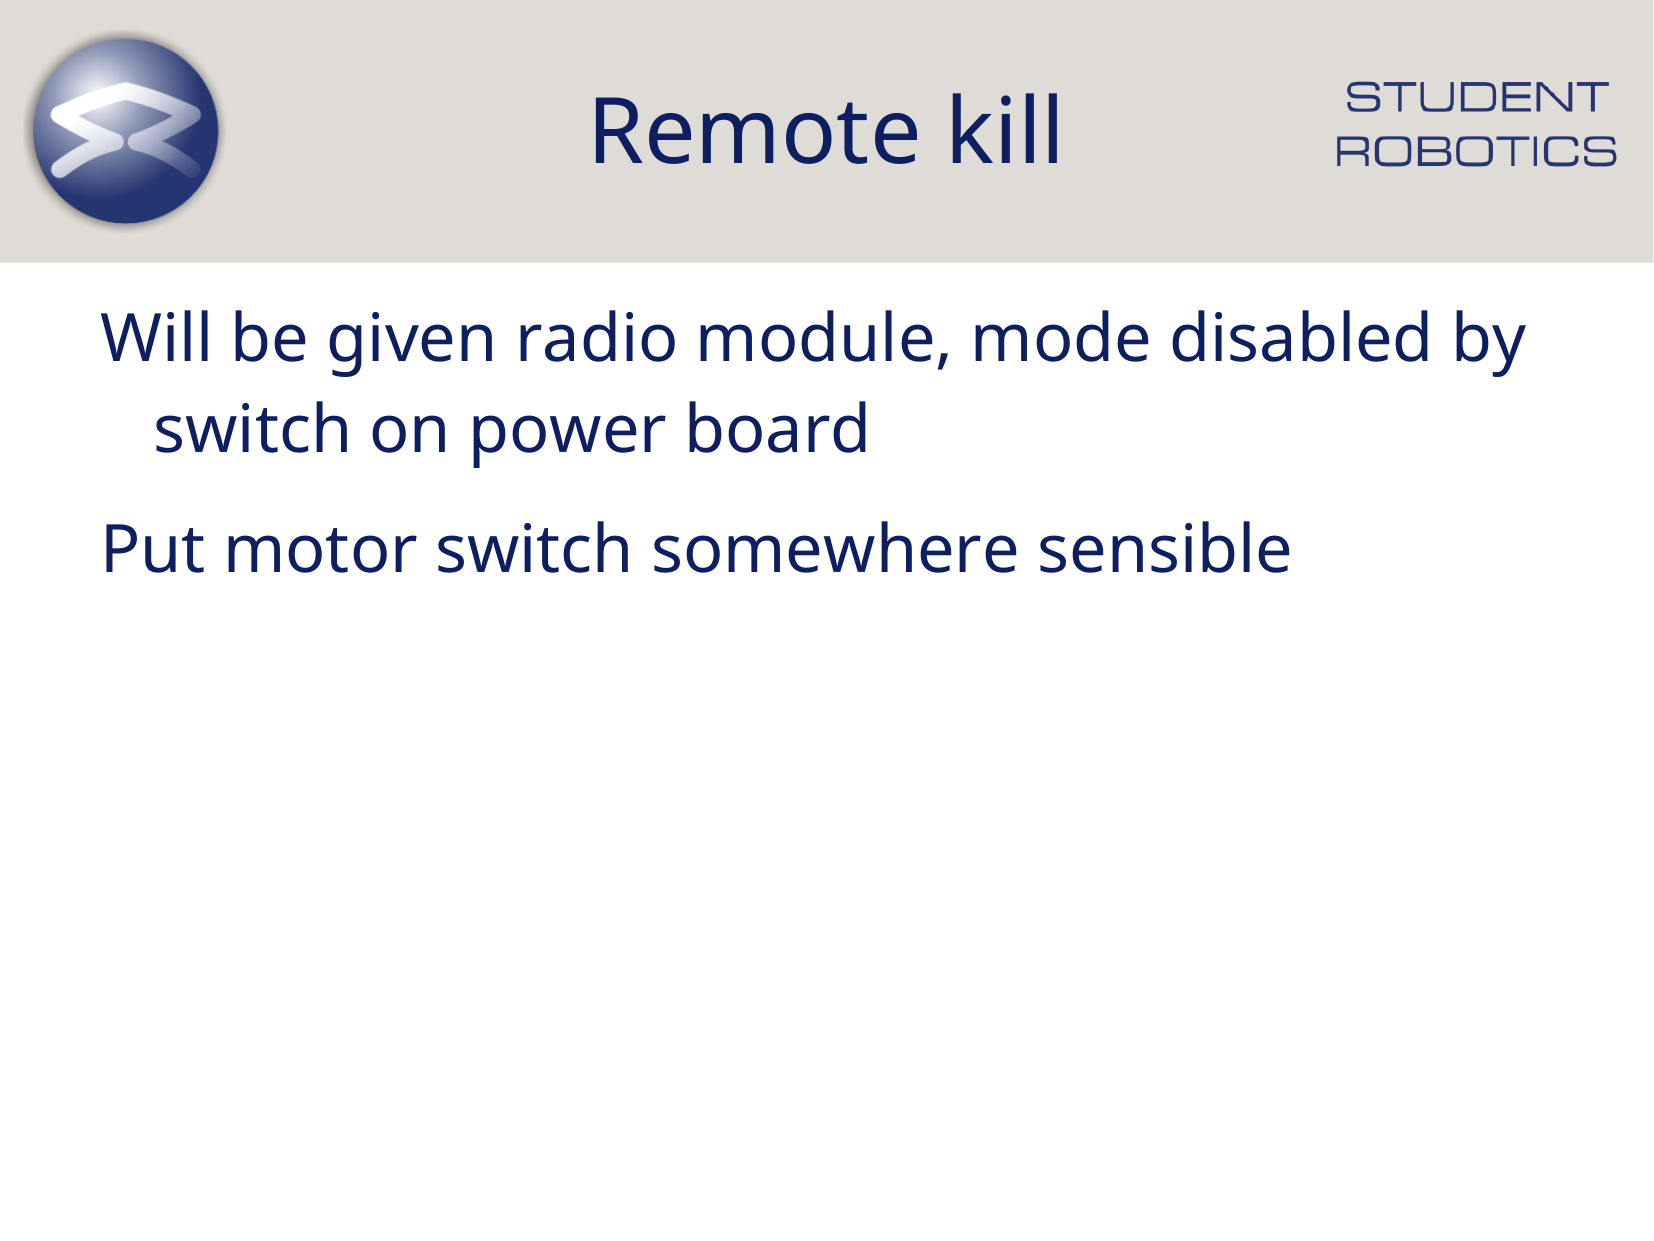

# Remote kill
Will be given radio module, mode disabled by switch on power board
Put motor switch somewhere sensible